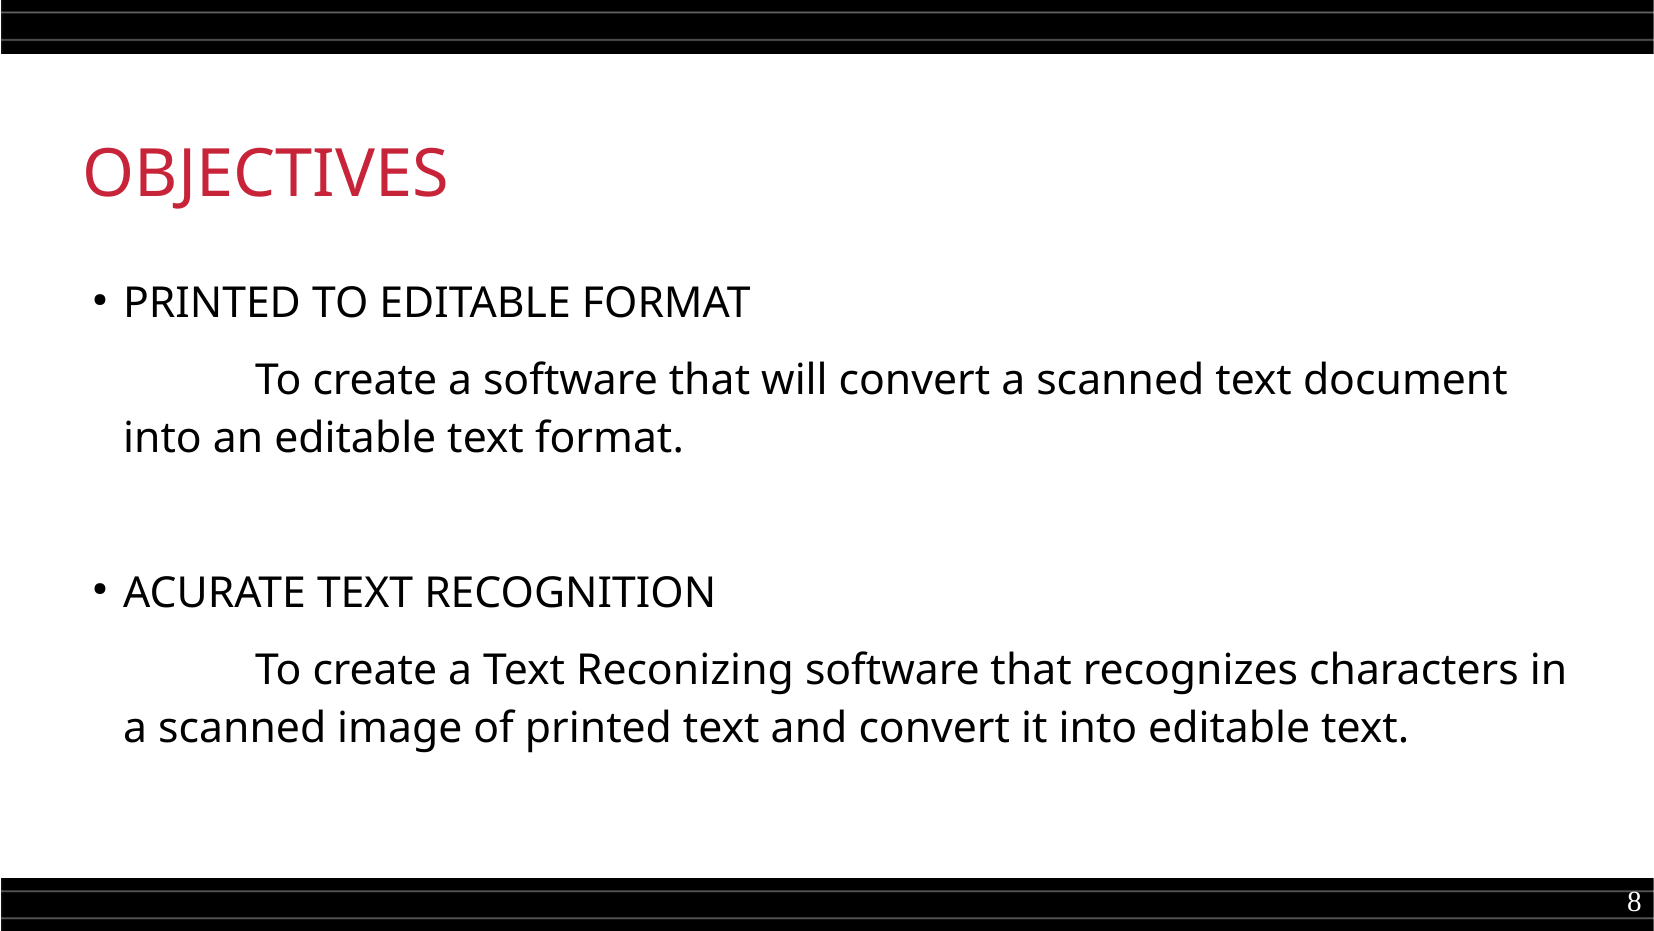

# OBJECTIVES
PRINTED TO EDITABLE FORMAT
 To create a software that will convert a scanned text document into an editable text format.
ACURATE TEXT RECOGNITION
 To create a Text Reconizing software that recognizes characters in a scanned image of printed text and convert it into editable text.